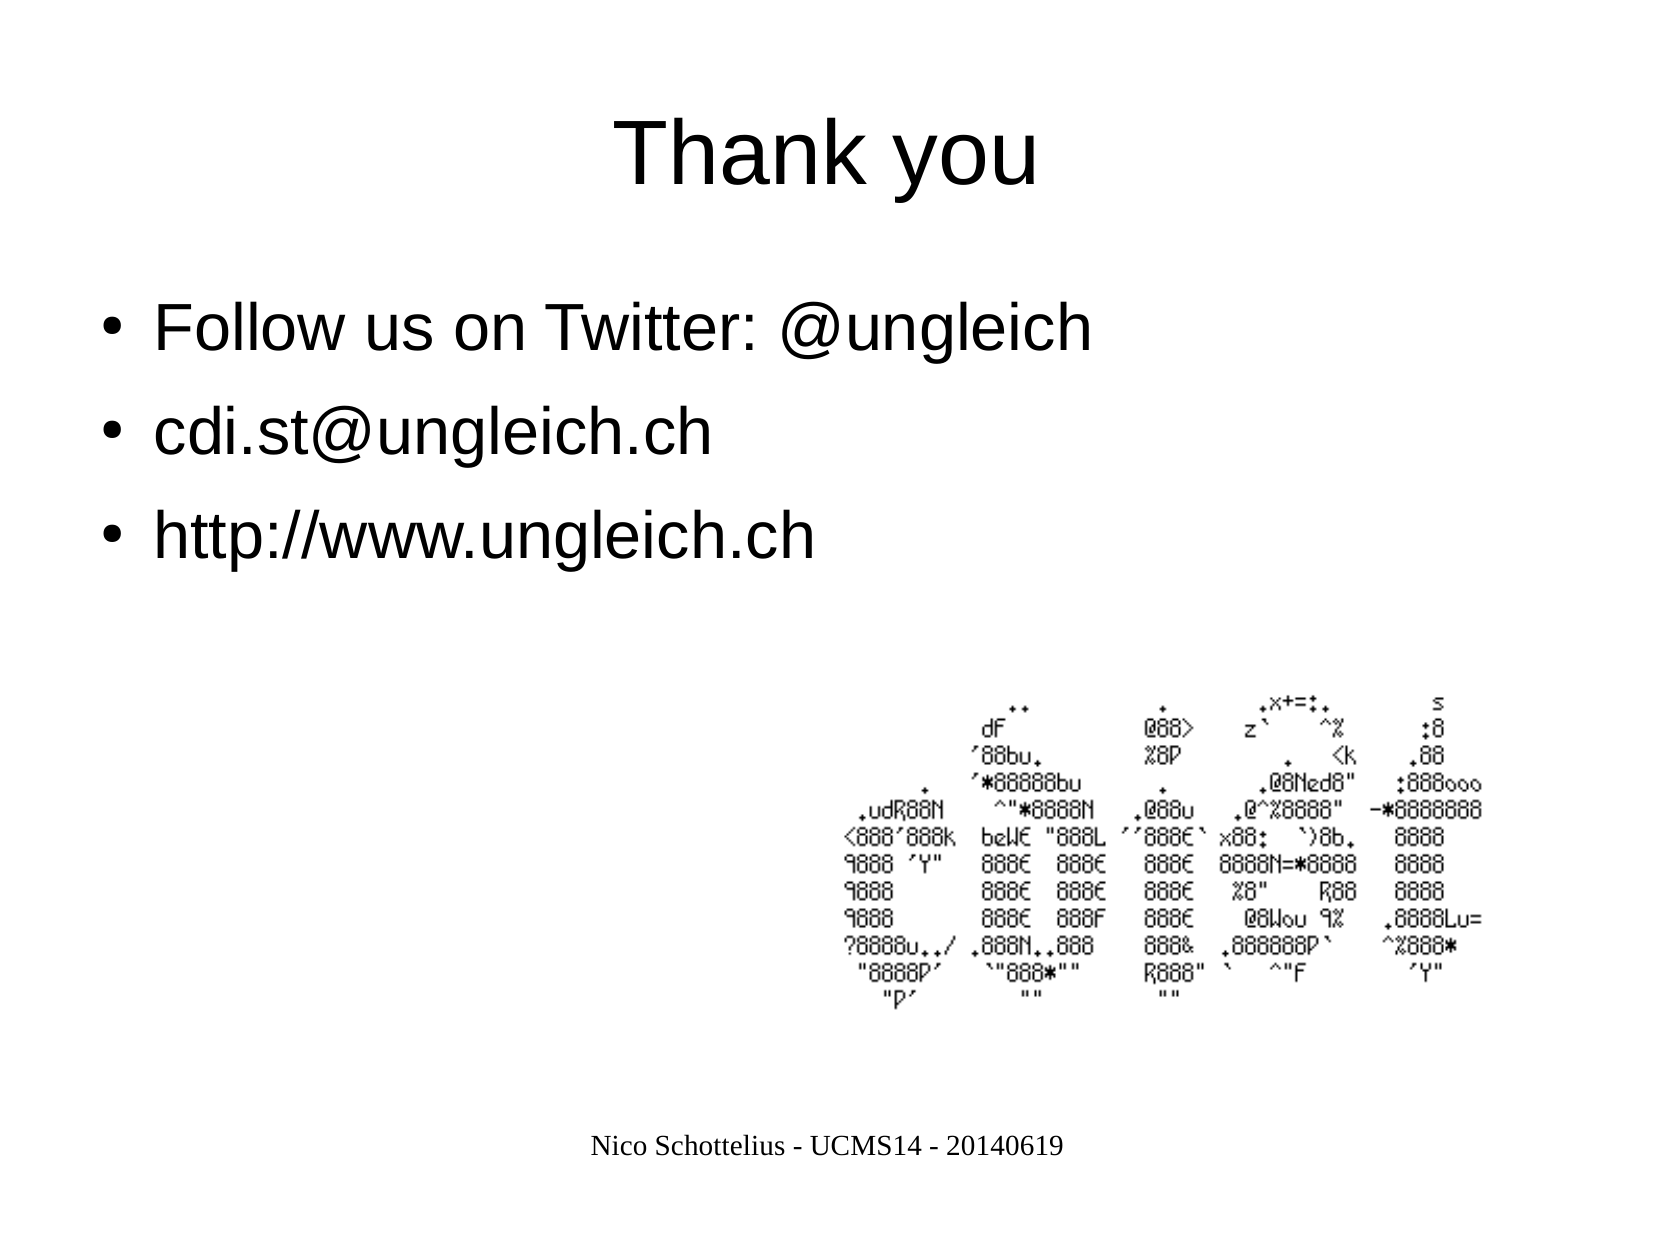

# Thank you
Follow us on Twitter: @ungleich
cdi.st@ungleich.ch
http://www.ungleich.ch
Nico Schottelius - UCMS14 - 20140619